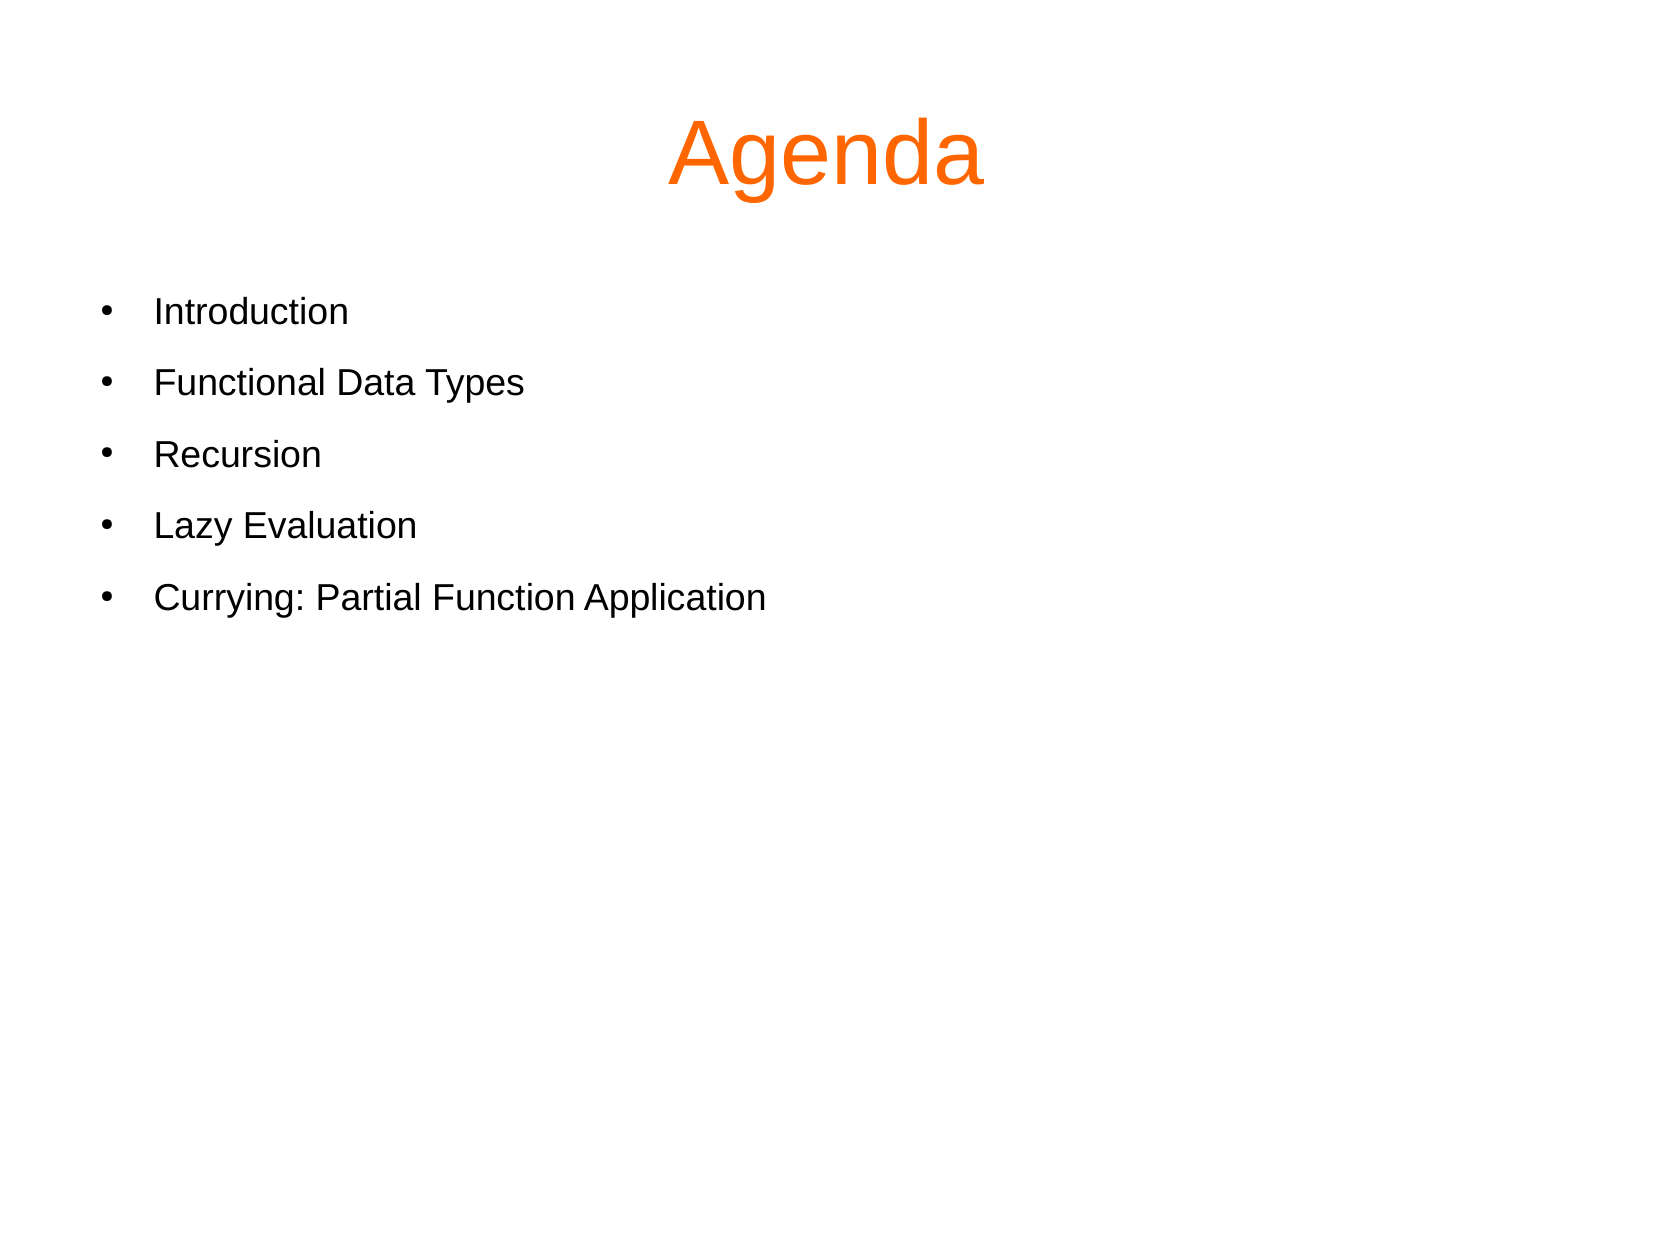

# Agenda
Introduction
Functional Data Types
Recursion
Lazy Evaluation
Currying: Partial Function Application